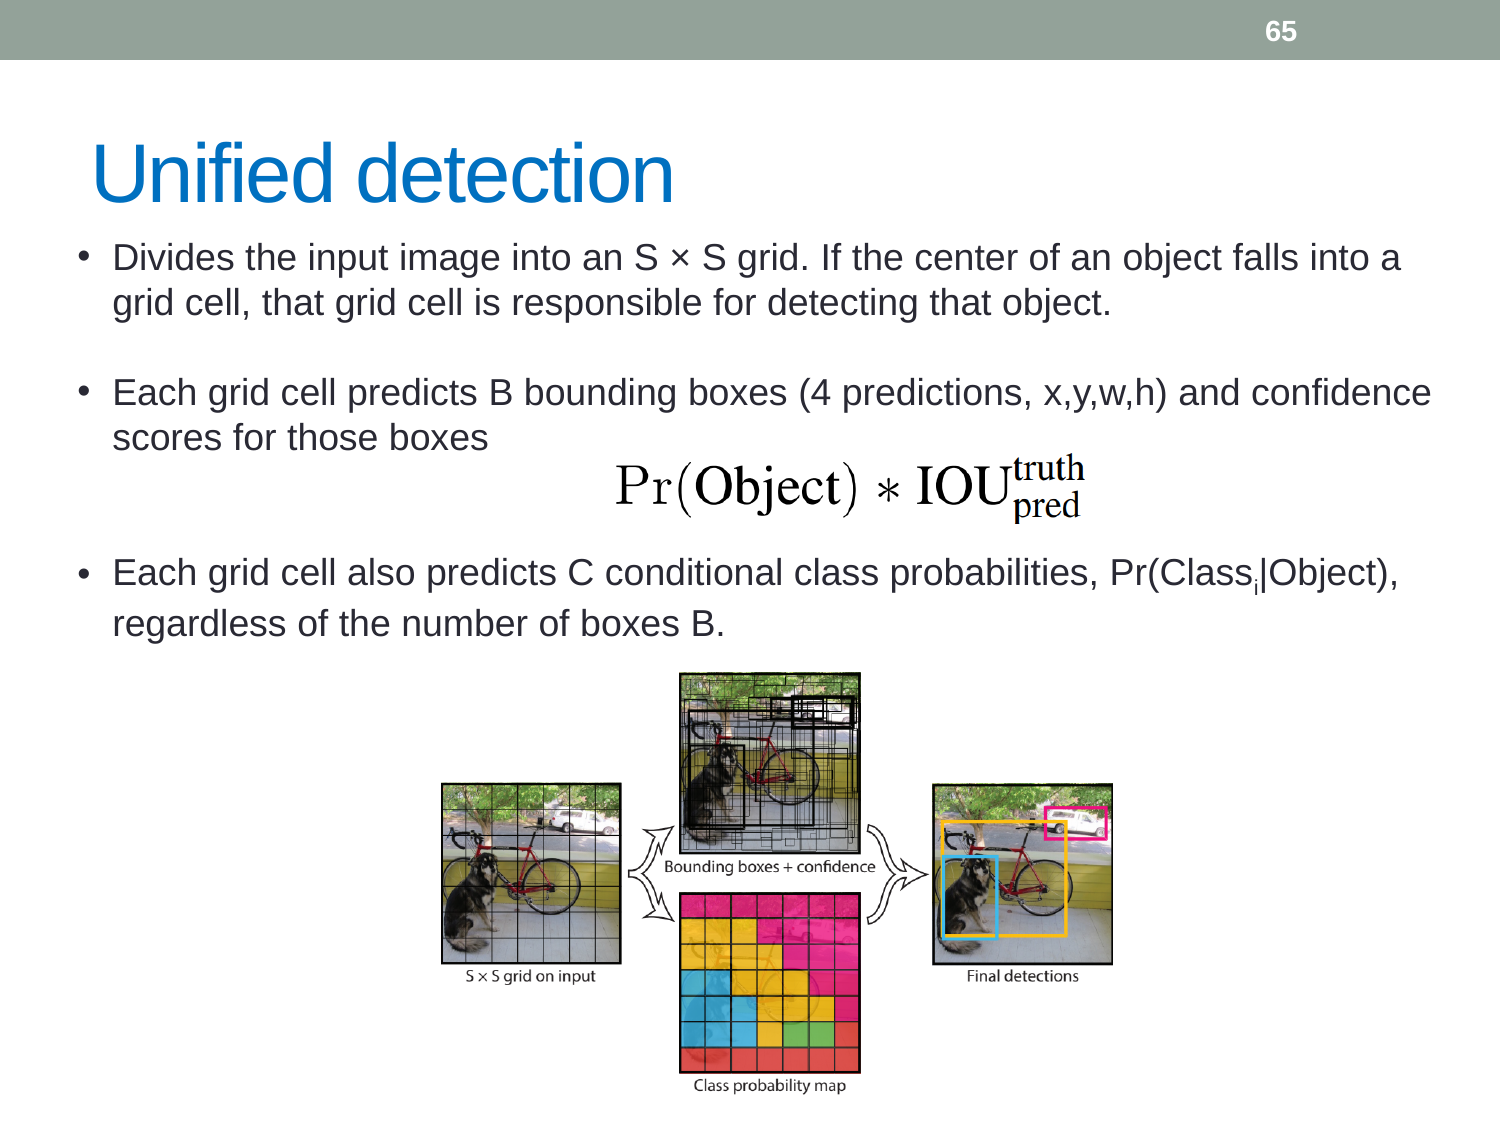

# Unified detection
Divides the input image into an S × S grid. If the center of an object falls into a grid cell, that grid cell is responsible for detecting that object.
Each grid cell predicts B bounding boxes (4 predictions, x,y,w,h) and confidence scores for those boxes
Each grid cell also predicts C conditional class probabilities, Pr(Classi|Object), regardless of the number of boxes B.